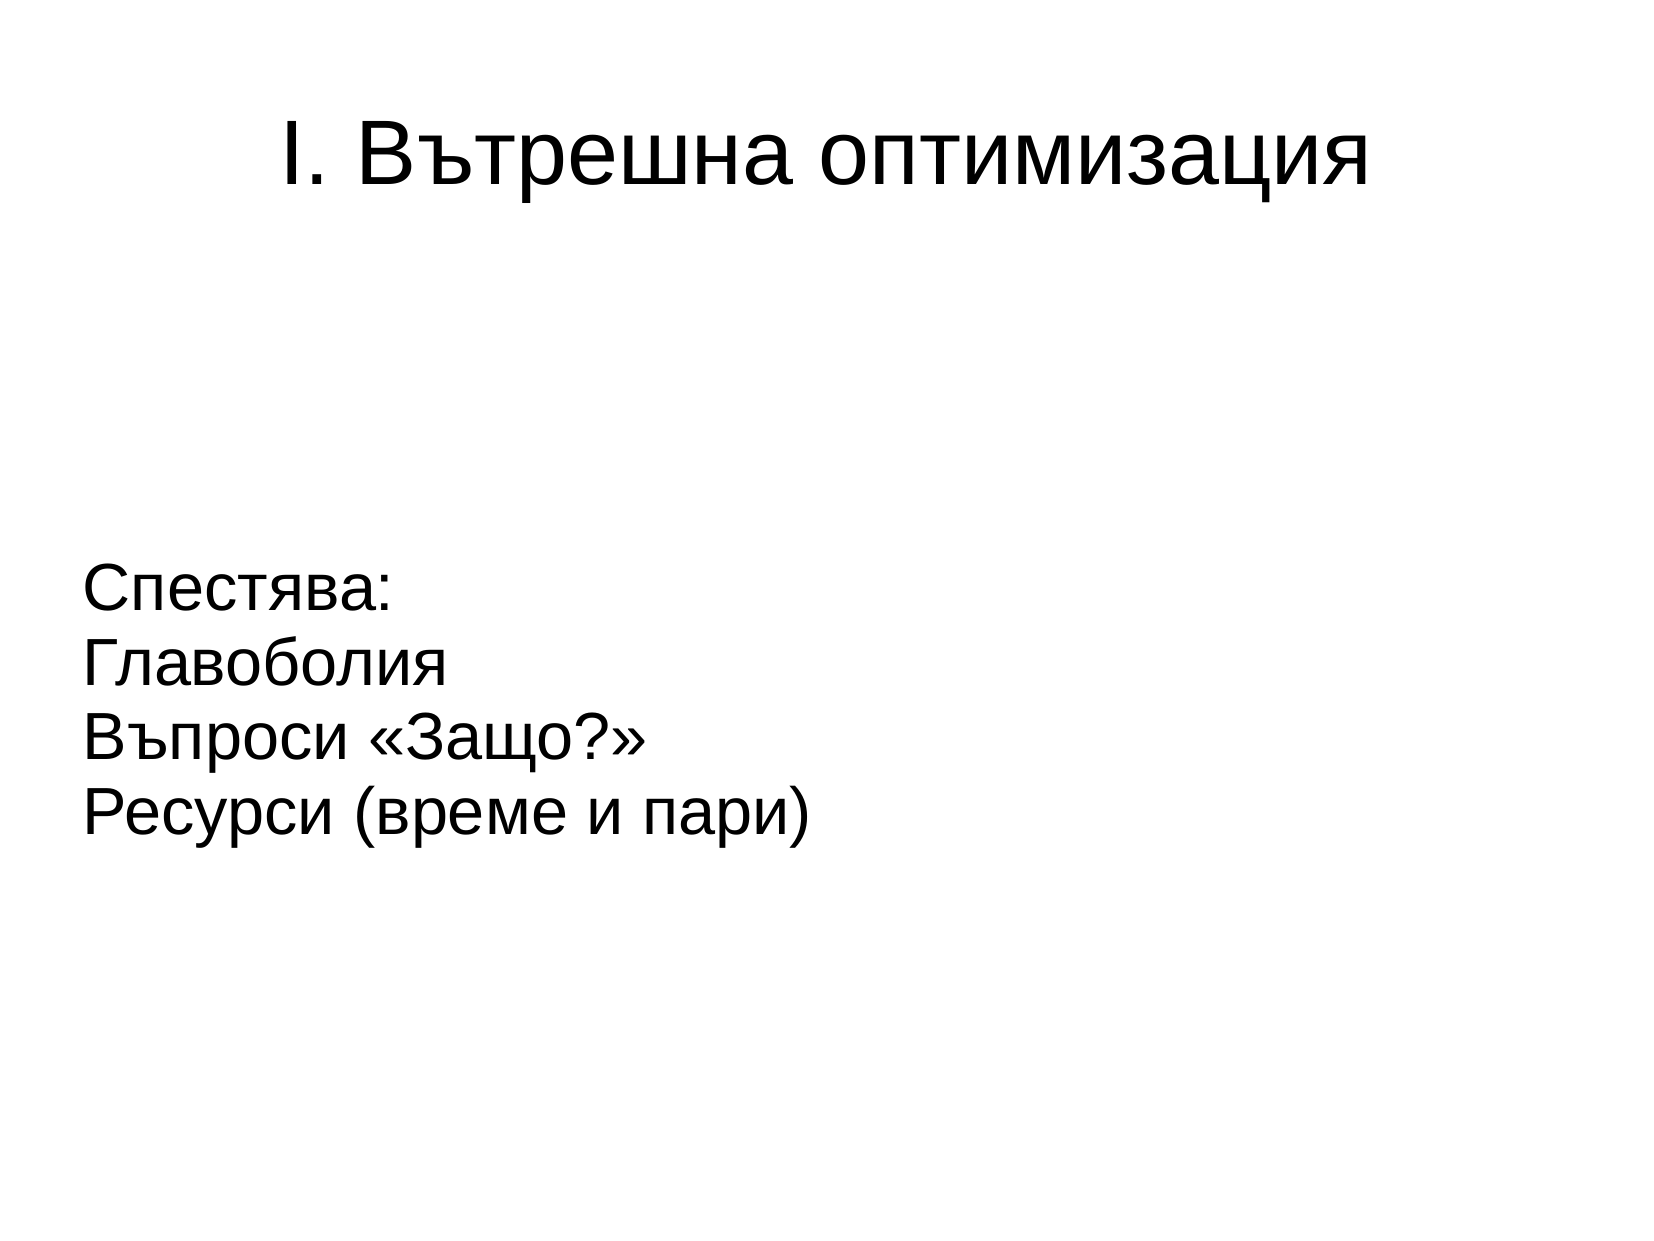

# I. Вътрешна оптимизация
Спестява:
Главоболия
Въпроси «Защо?»
Ресурси (време и пари)